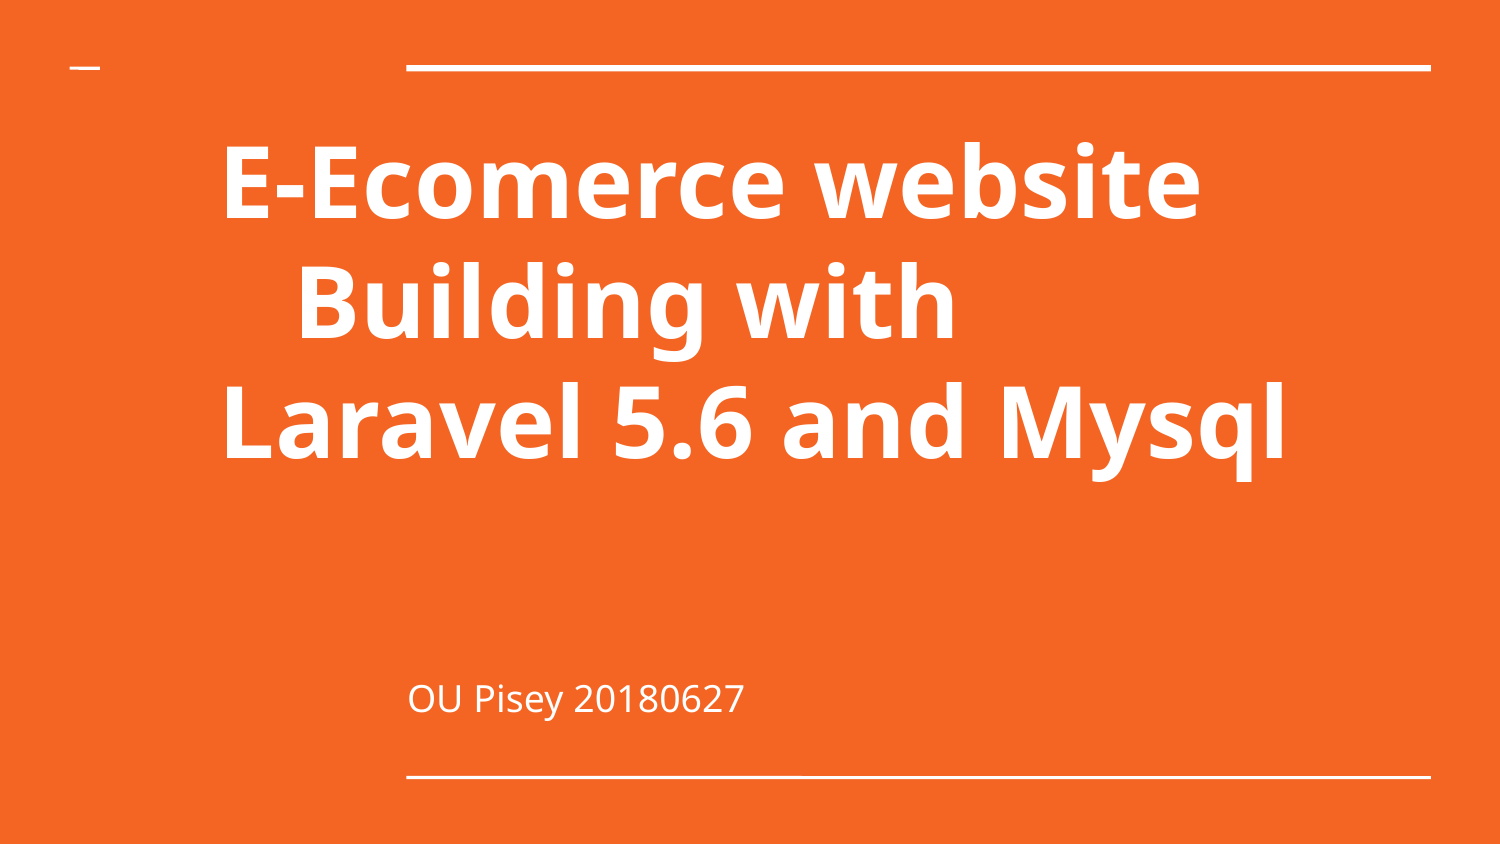

# E-Ecomerce website Building with Laravel 5.6 and Mysql
OU Pisey 20180627